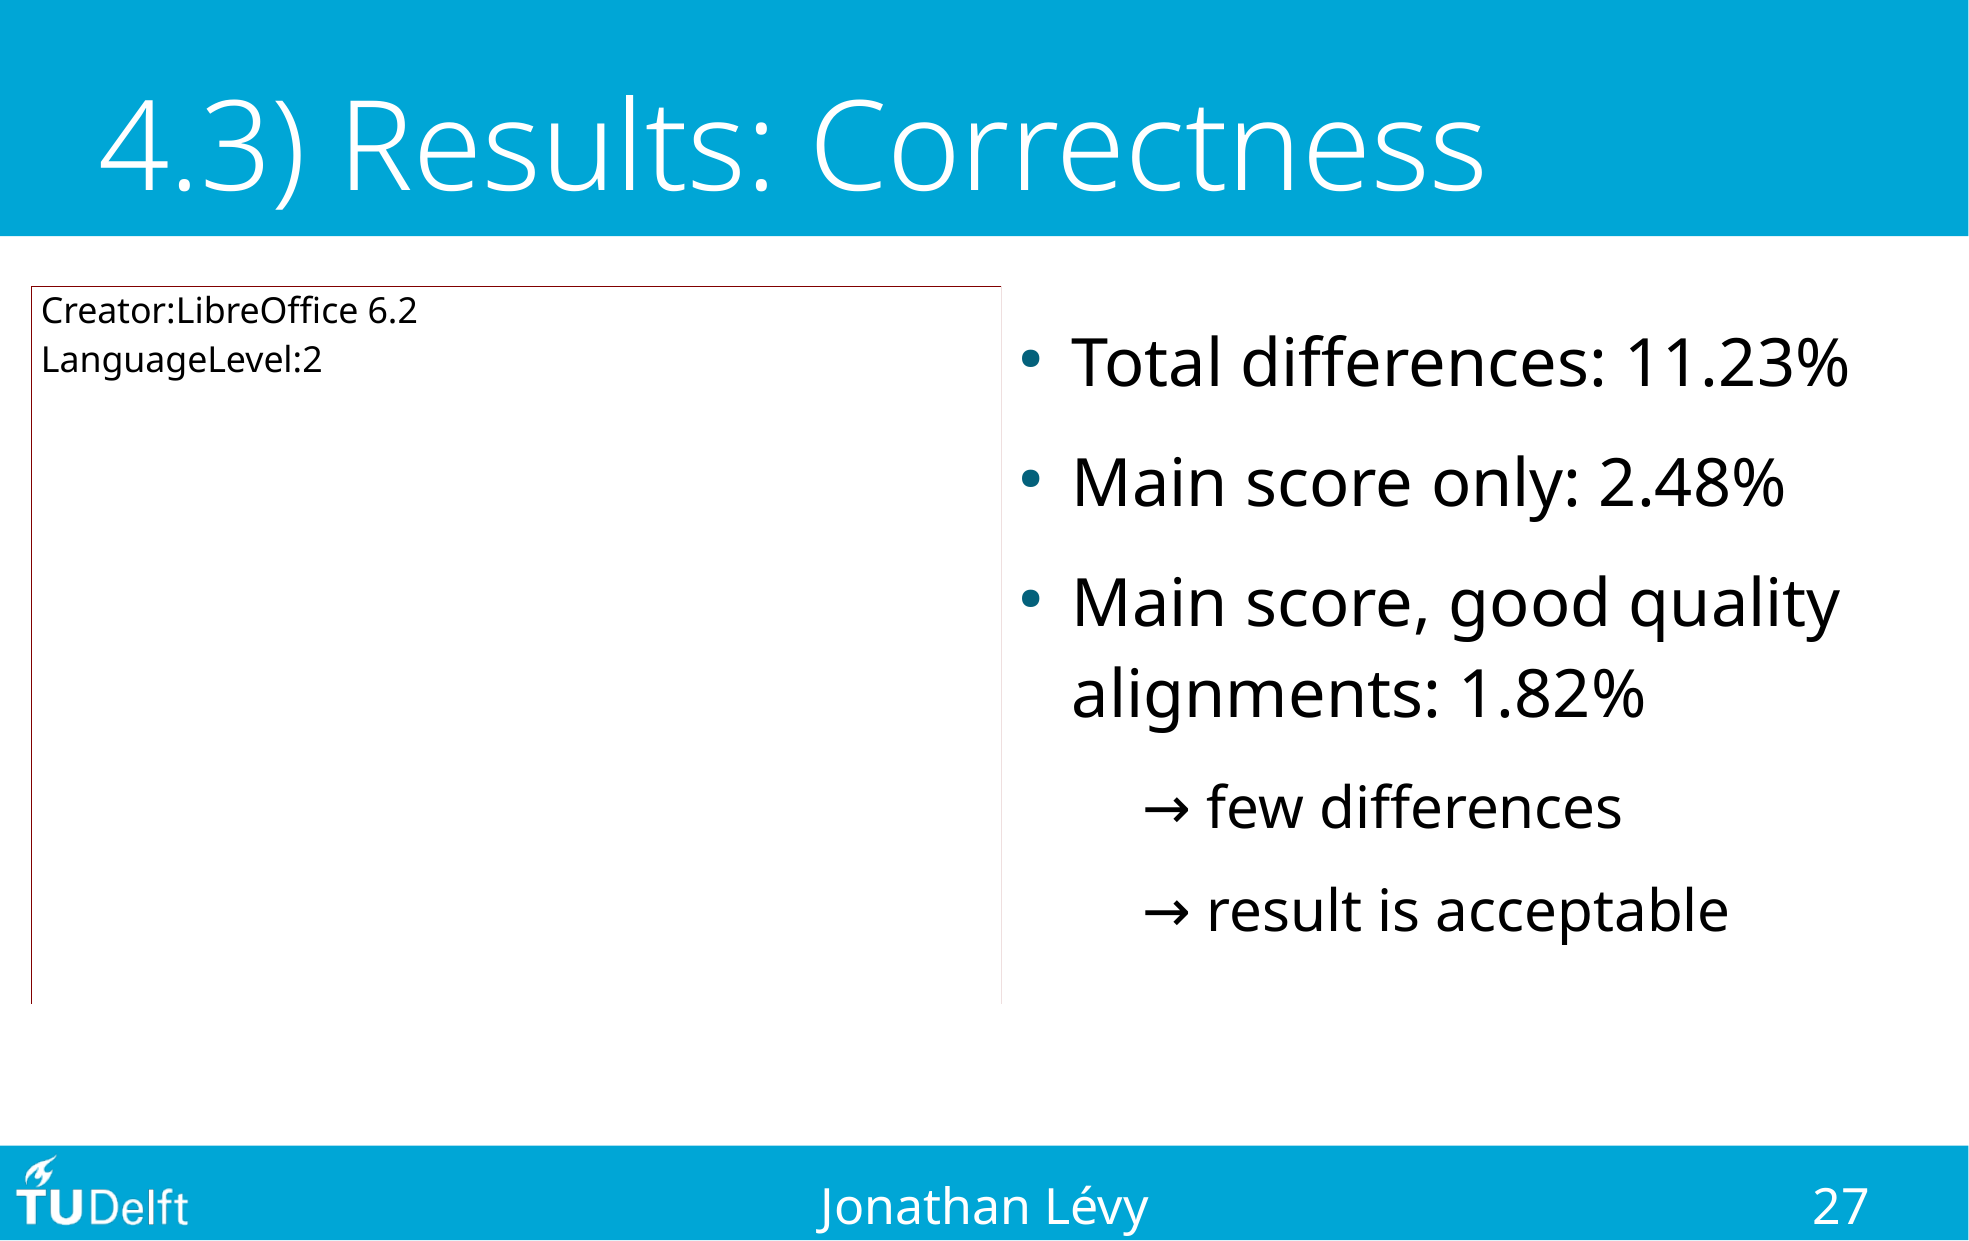

# 4.3) Results: Correctness
Total differences: 11.23%
Main score only: 2.48%
Main score, good quality alignments: 1.82%
→ few differences
→ result is acceptable
Jonathan Lévy
27